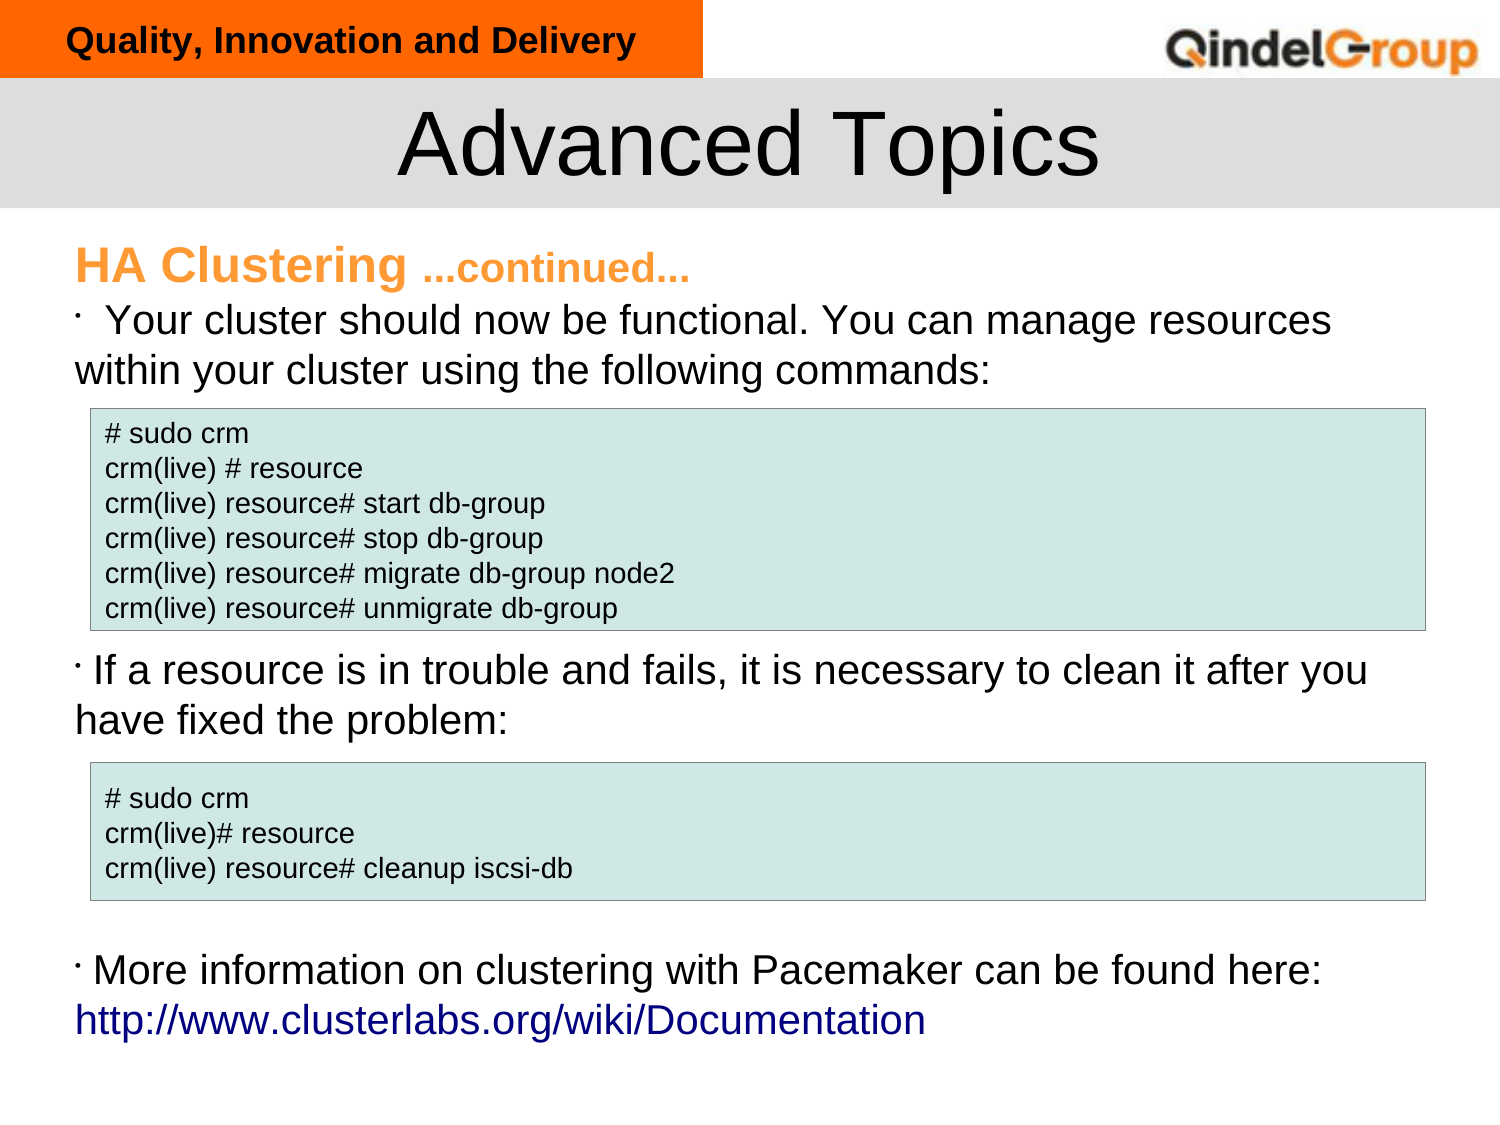

# Advanced Topics
HA Clustering ...continued...
 Your cluster should now be functional. You can manage resources within your cluster using the following commands:
 If a resource is in trouble and fails, it is necessary to clean it after you have fixed the problem:
 More information on clustering with Pacemaker can be found here:
http://www.clusterlabs.org/wiki/Documentation
# sudo crm
crm(live) # resource
crm(live) resource# start db-group
crm(live) resource# stop db-group
crm(live) resource# migrate db-group node2
crm(live) resource# unmigrate db-group
# sudo crm
crm(live)# resource
crm(live) resource# cleanup iscsi-db